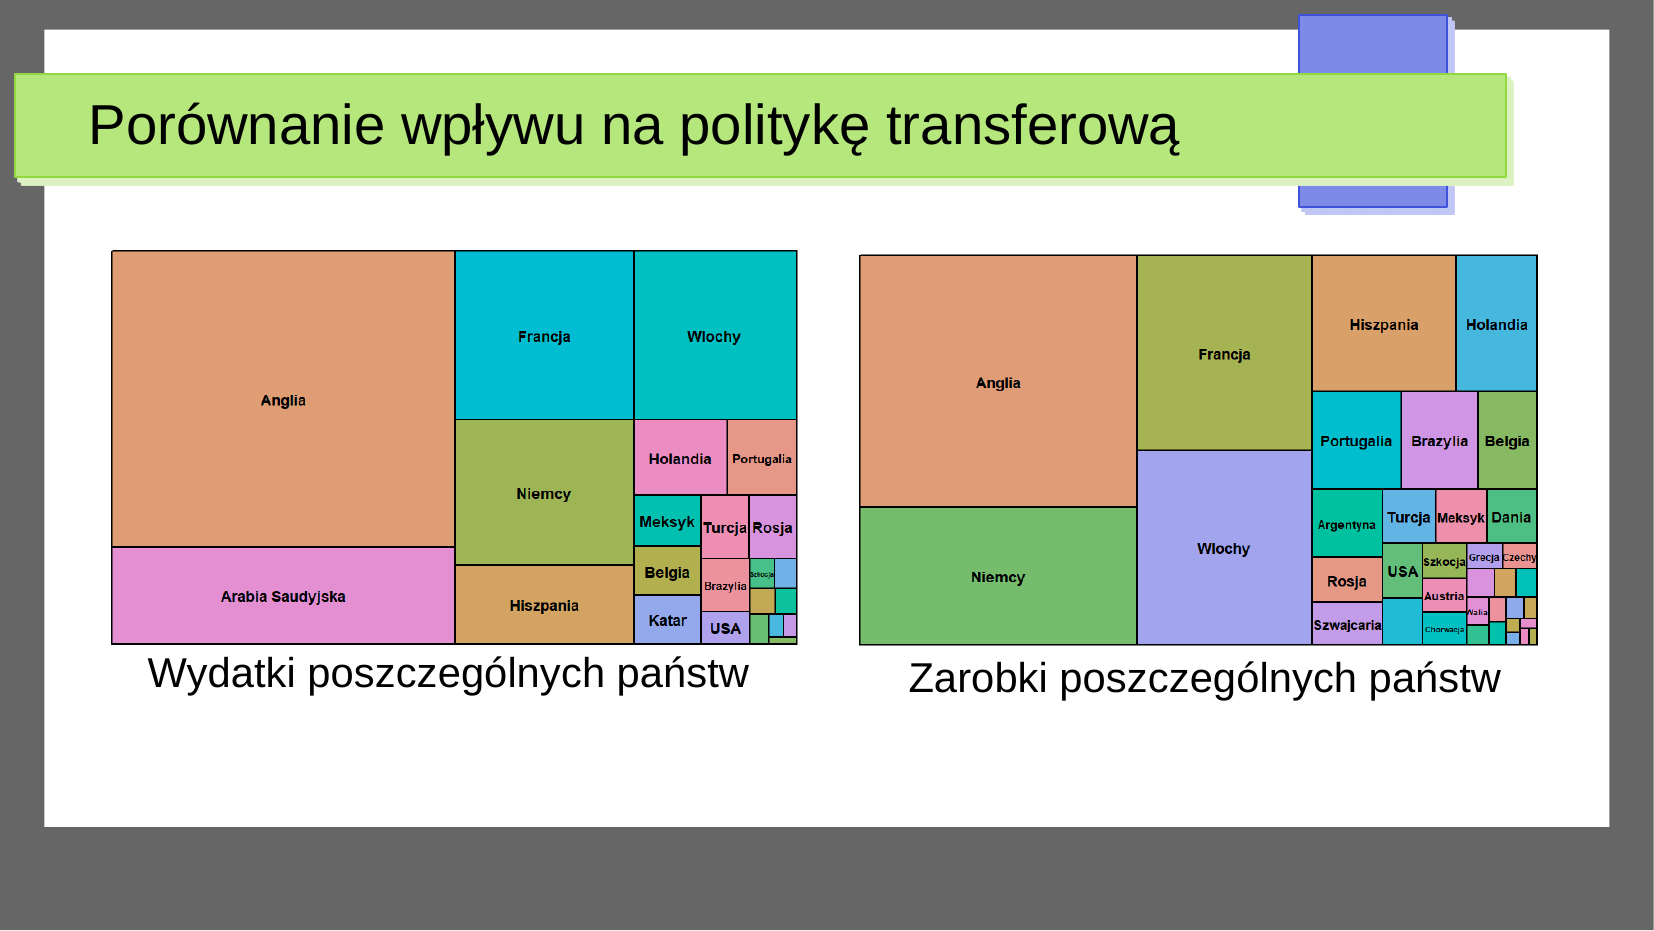

# Porównanie wpływu na politykę transferową
Zarobki poszczególnych państw
Wydatki poszczególnych państw